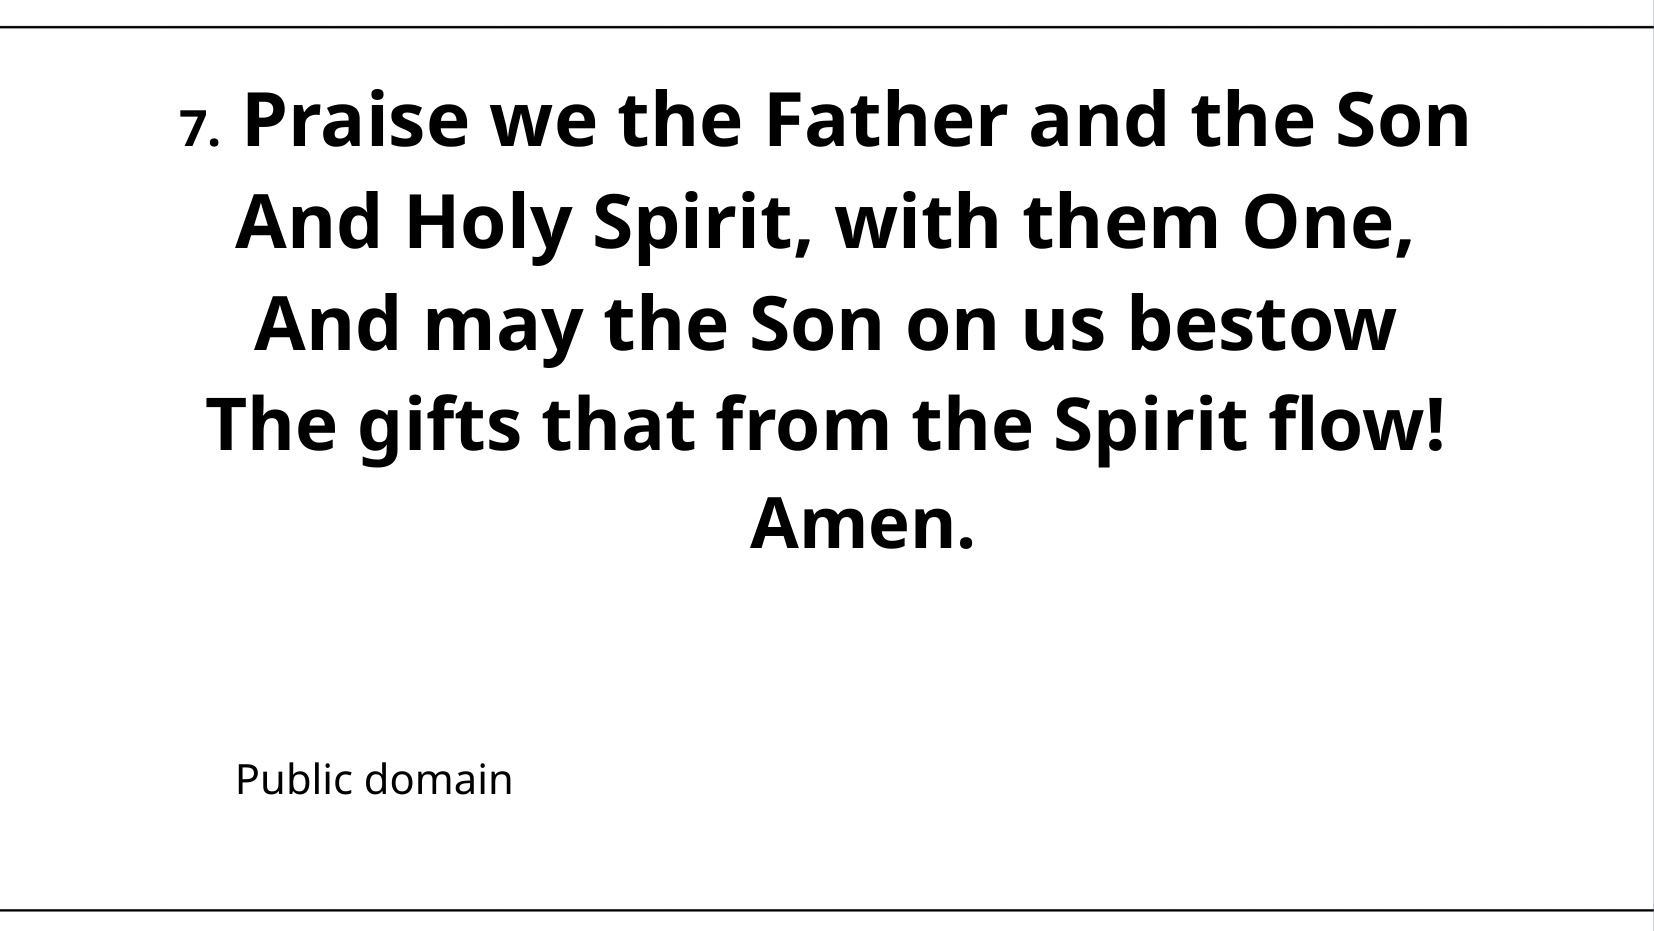

7. Praise we the Father and the Son
And Holy Spirit, with them One,
And may the Son on us bestow
The gifts that from the Spirit flow! Amen.
 Public domain